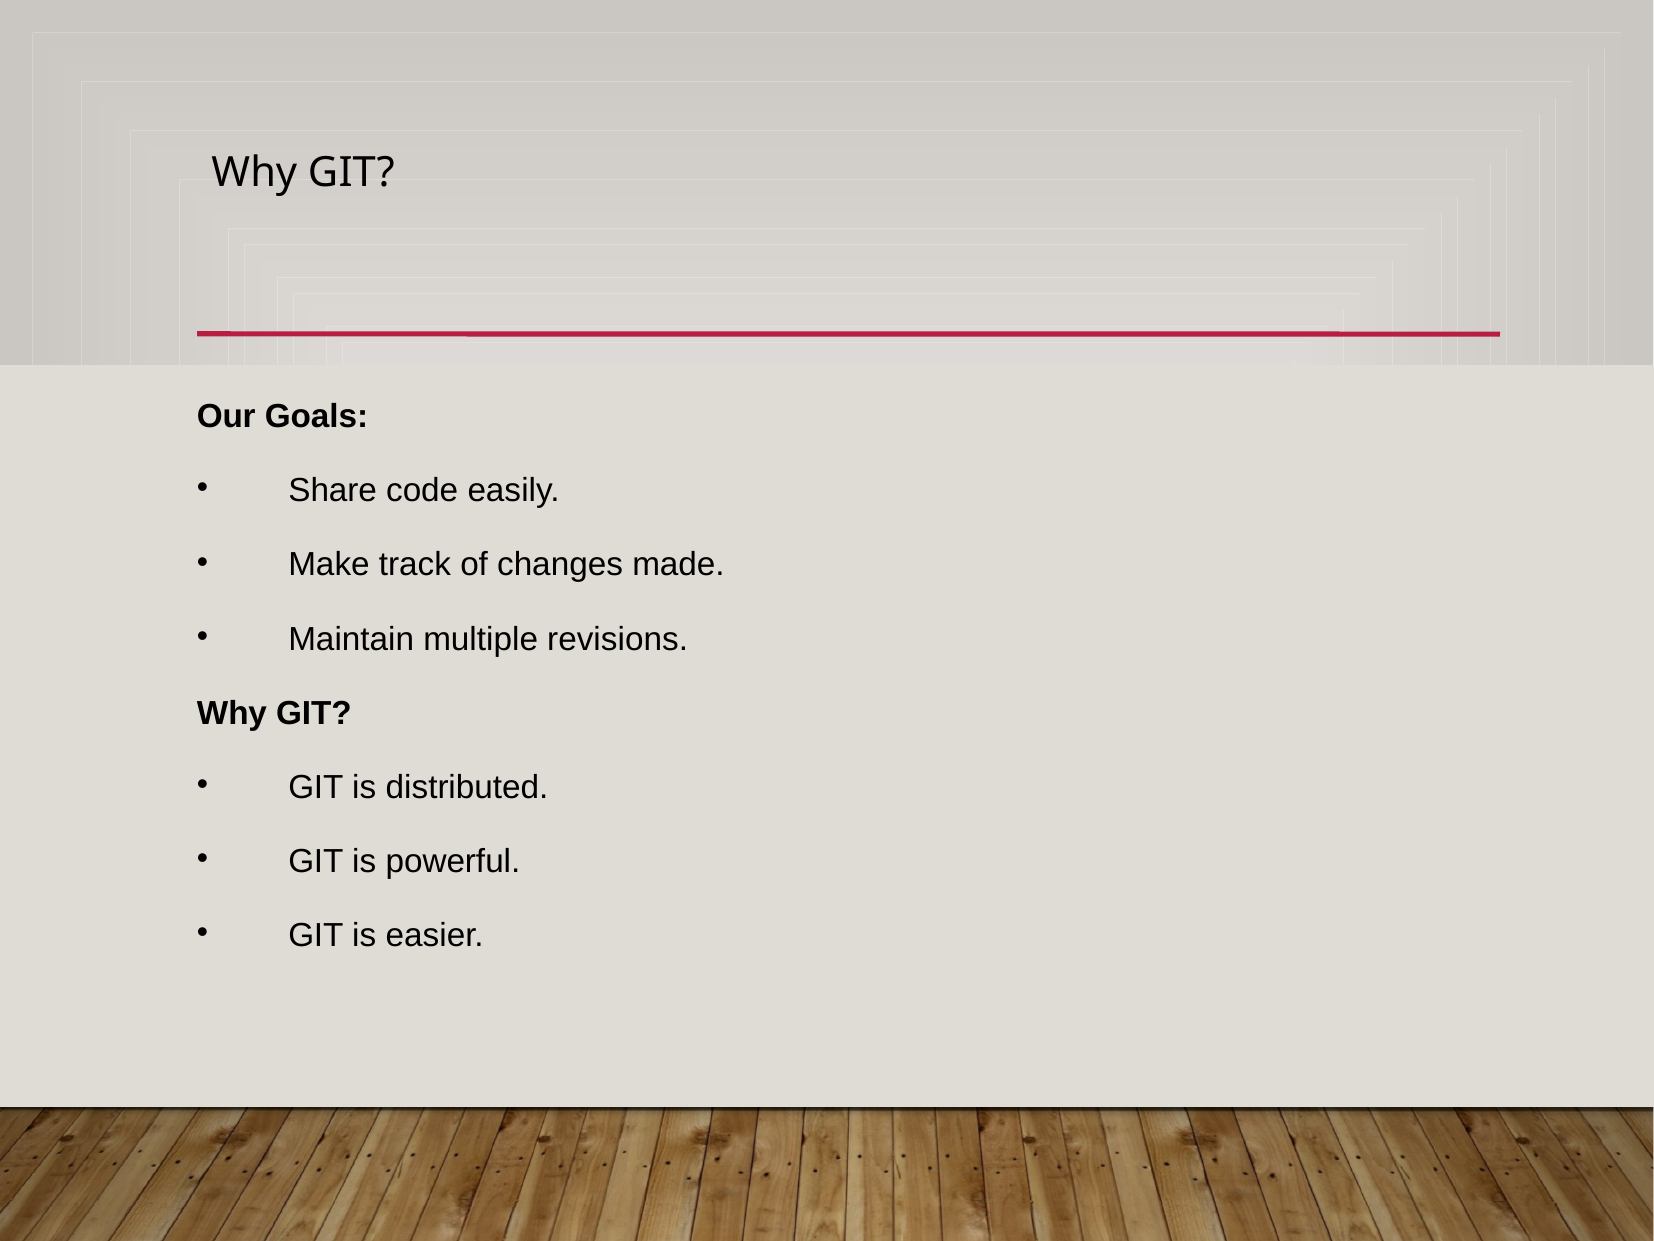

# Why GIT?
Our Goals:
Share code easily.
Make track of changes made.
Maintain multiple revisions.
Why GIT?
GIT is distributed.
GIT is powerful.
GIT is easier.